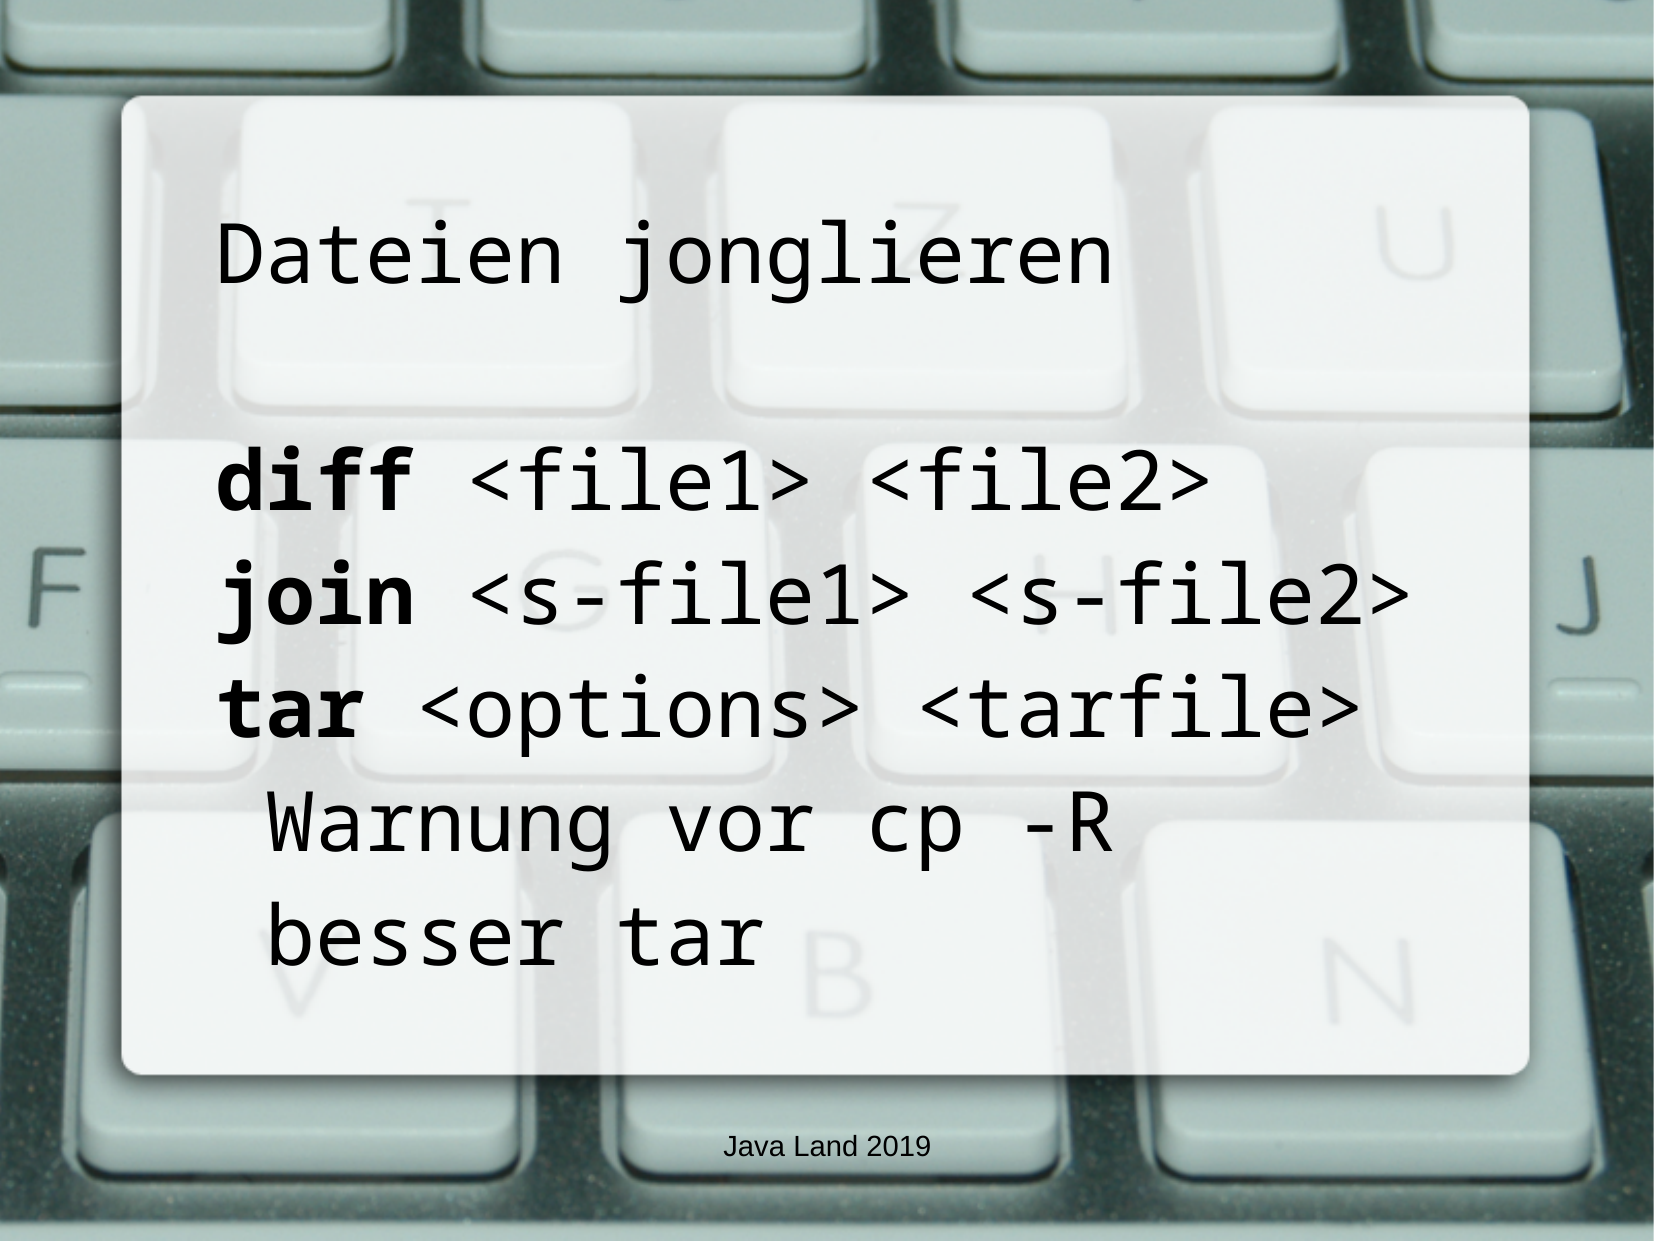

#
Dateien jonglieren
diff <file1> <file2>
join <s-file1> <s-file2>
tar <options> <tarfile>
 Warnung vor cp -R
 besser tar